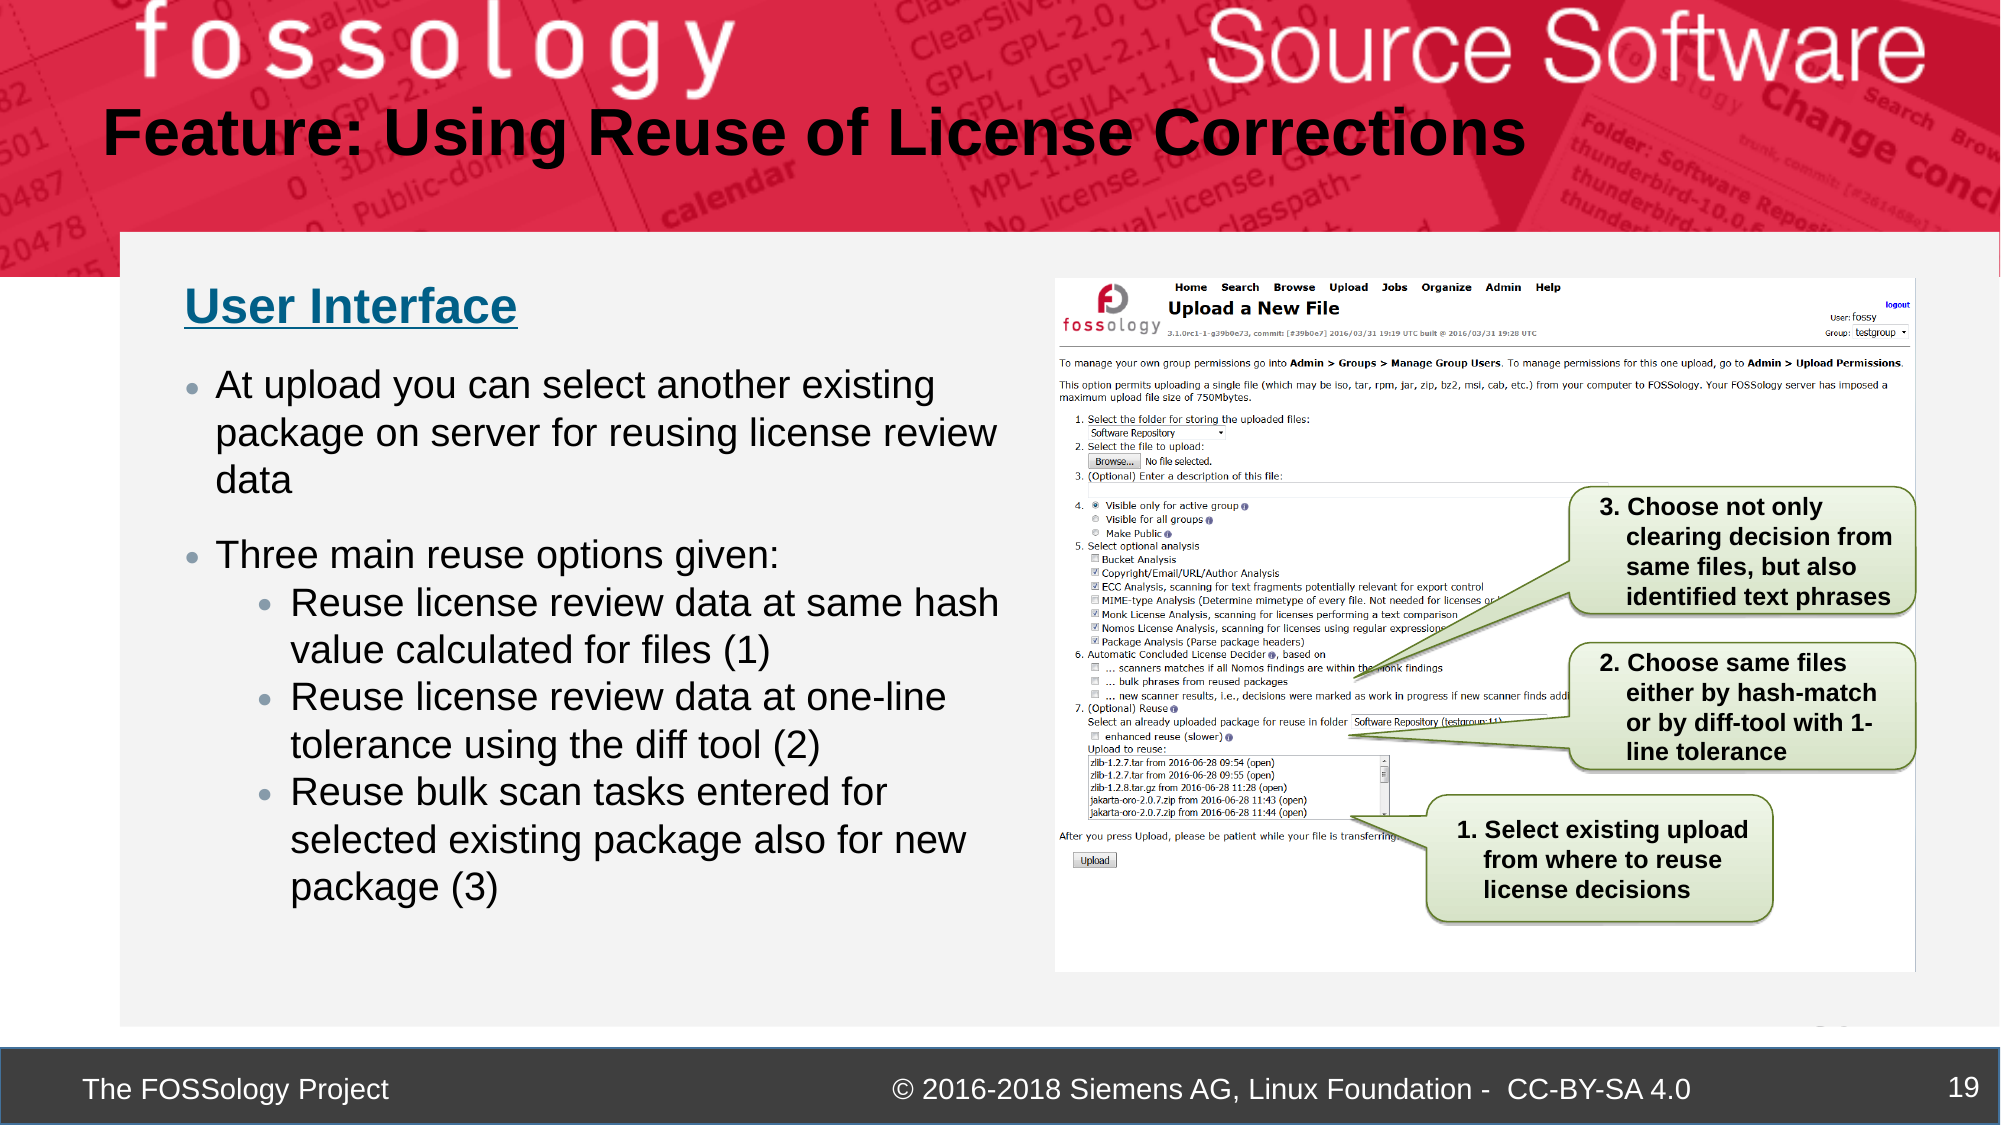

Feature: Using Reuse of License Corrections
User Interface
At upload you can select another existing package on server for reusing license review data
Three main reuse options given:
Reuse license review data at same hash value calculated for files (1)
Reuse license review data at one-line tolerance using the diff tool (2)
Reuse bulk scan tasks entered for selected existing package also for new package (3)
3. Choose not only clearing decision from same files, but also identified text phrases
2. Choose same files either by hash-match or by diff-tool with 1-line tolerance
1. Select existing upload from where to reuse license decisions